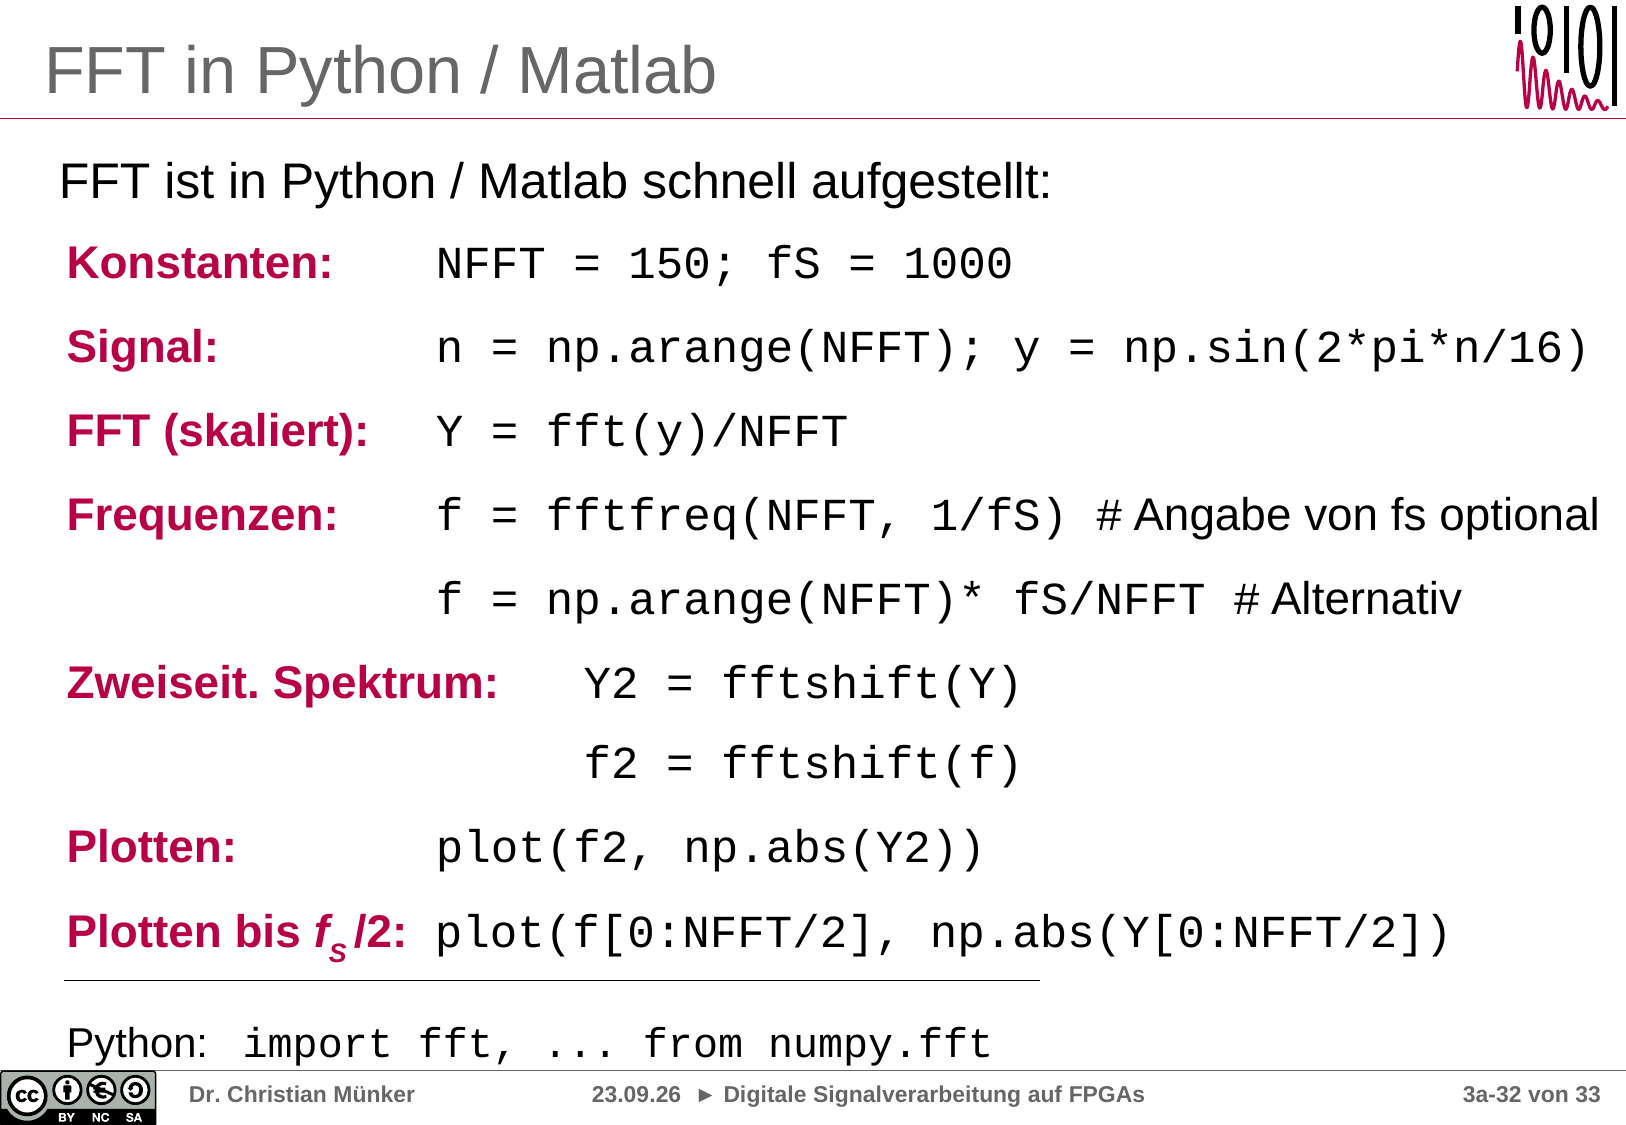

# FFT in Python / Matlab
FFT ist in Python / Matlab schnell aufgestellt:
Konstanten:		NFFT = 150; fS = 1000
Signal:	 		n = np.arange(NFFT); y = np.sin(2*pi*n/16)
FFT (skaliert): 	Y = fft(y)/NFFT
Frequenzen: 		f = fftfreq(NFFT, 1/fS) # Angabe von fs optional
					f = np.arange(NFFT)* fS/NFFT # Alternativ
Zweiseit. Spektrum: 	Y2 = fftshift(Y)
							f2 = fftshift(f)
Plotten: 			plot(f2, np.abs(Y2))
Plotten bis fS /2: plot(f[0:NFFT/2], np.abs(Y[0:NFFT/2])
Python: import fft, ... from numpy.fft